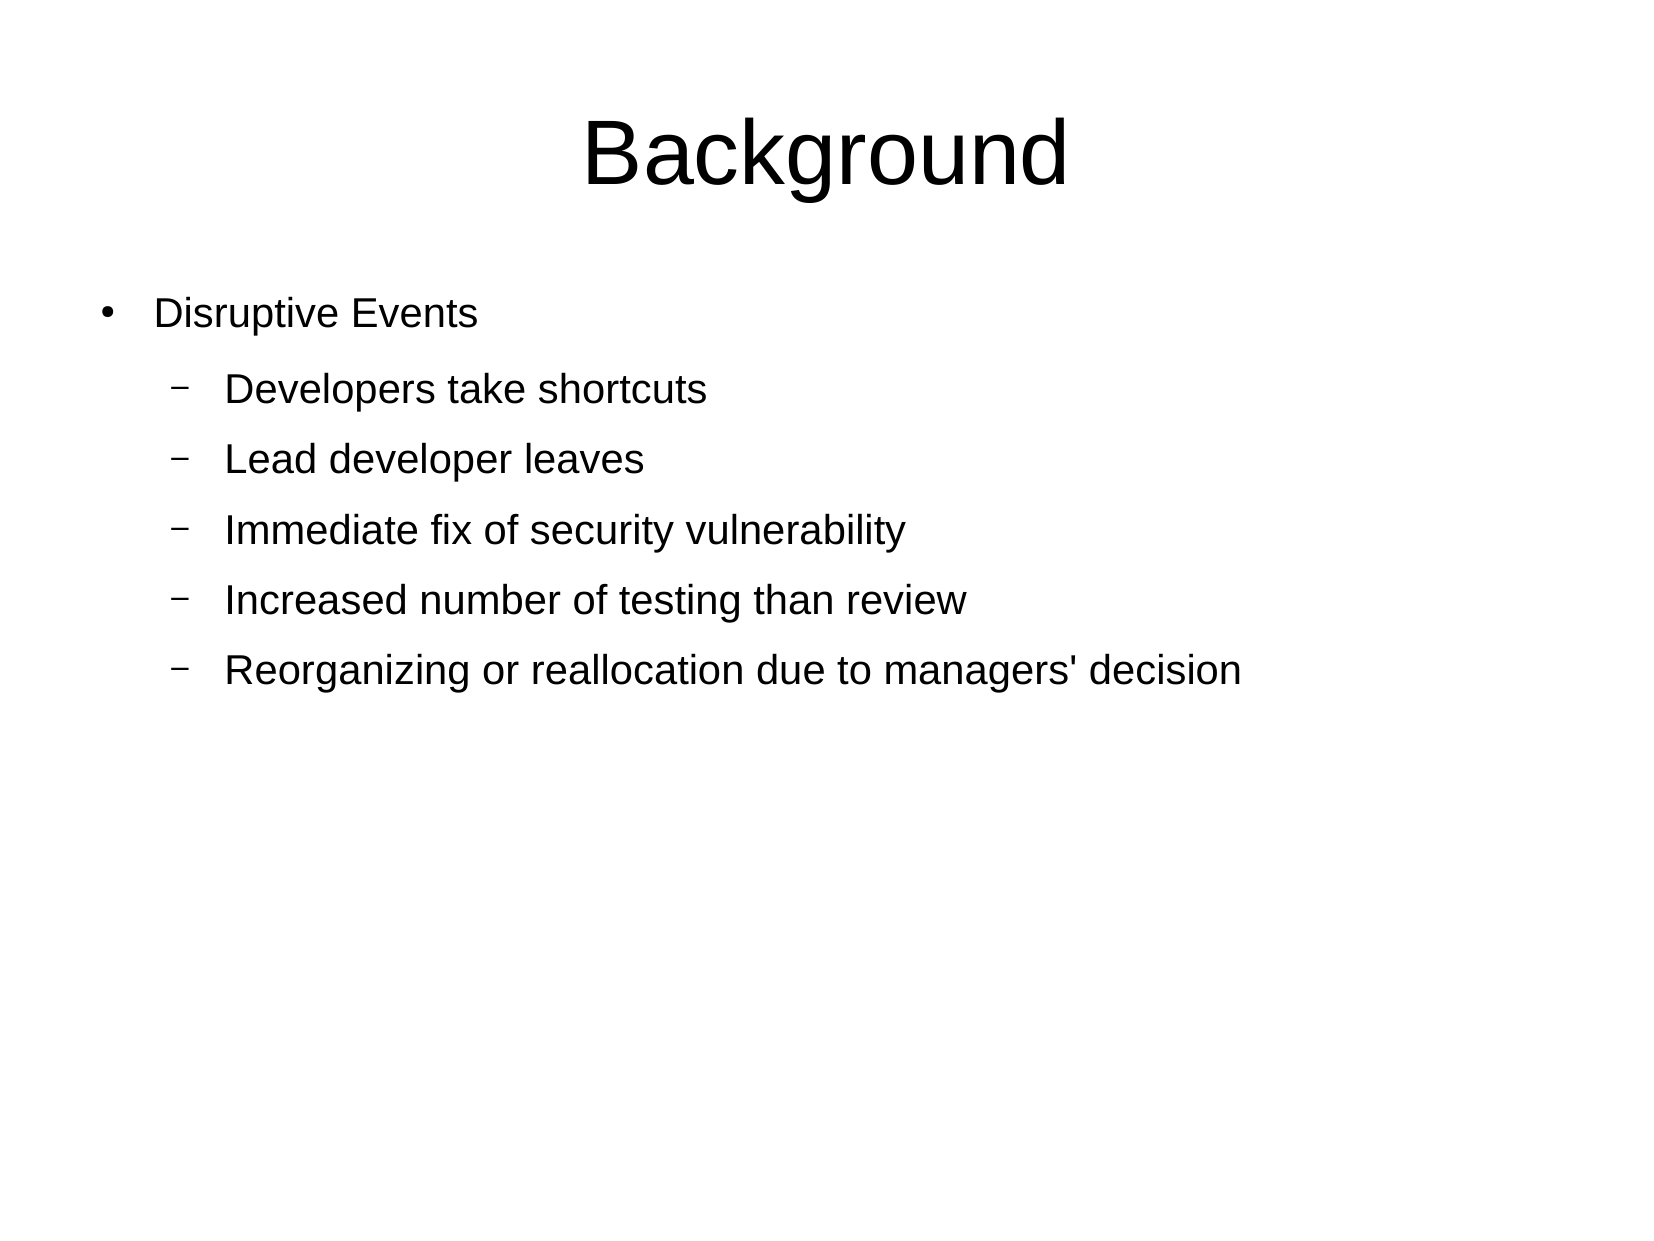

# Background
Disruptive Events
Developers take shortcuts
Lead developer leaves
Immediate fix of security vulnerability
Increased number of testing than review
Reorganizing or reallocation due to managers' decision